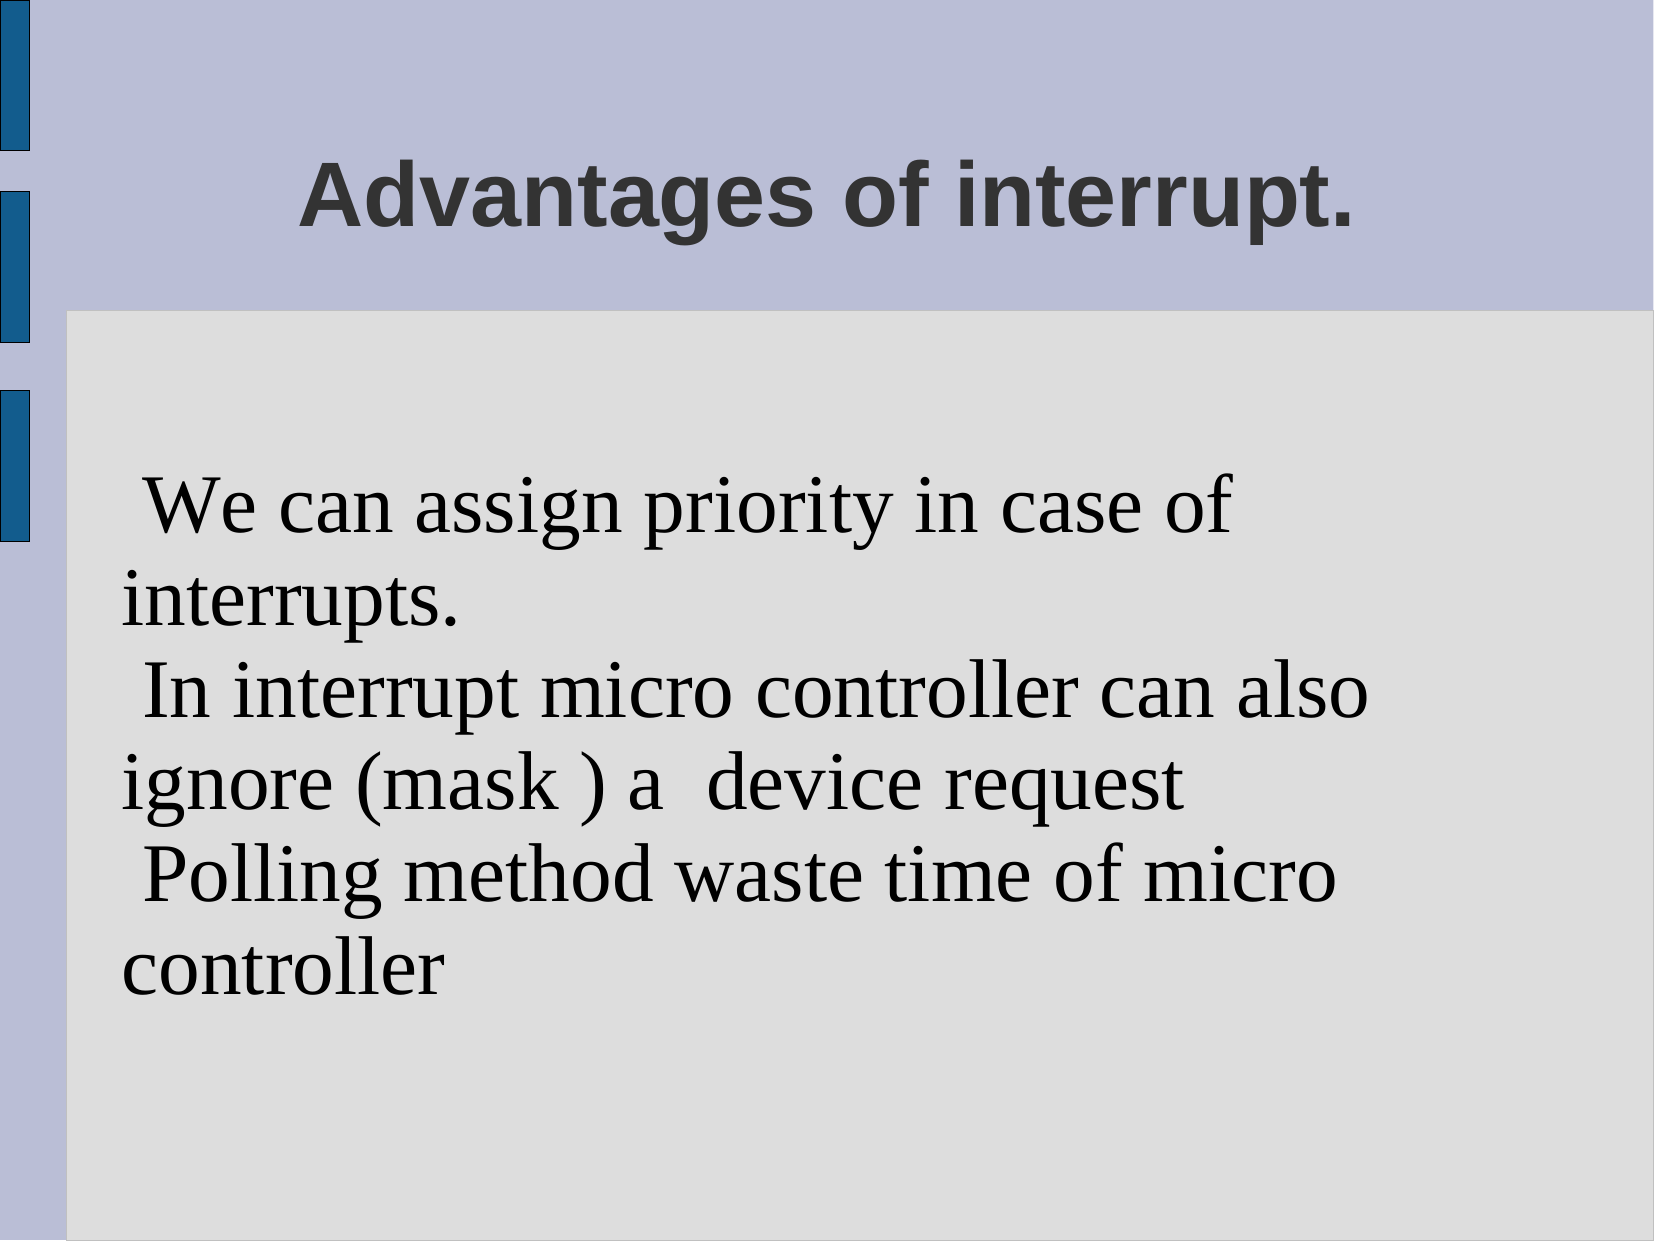

# Advantages of interrupt.
 We can assign priority in case of interrupts.
 In interrupt micro controller can also ignore (mask ) a device request
 Polling method waste time of micro controller